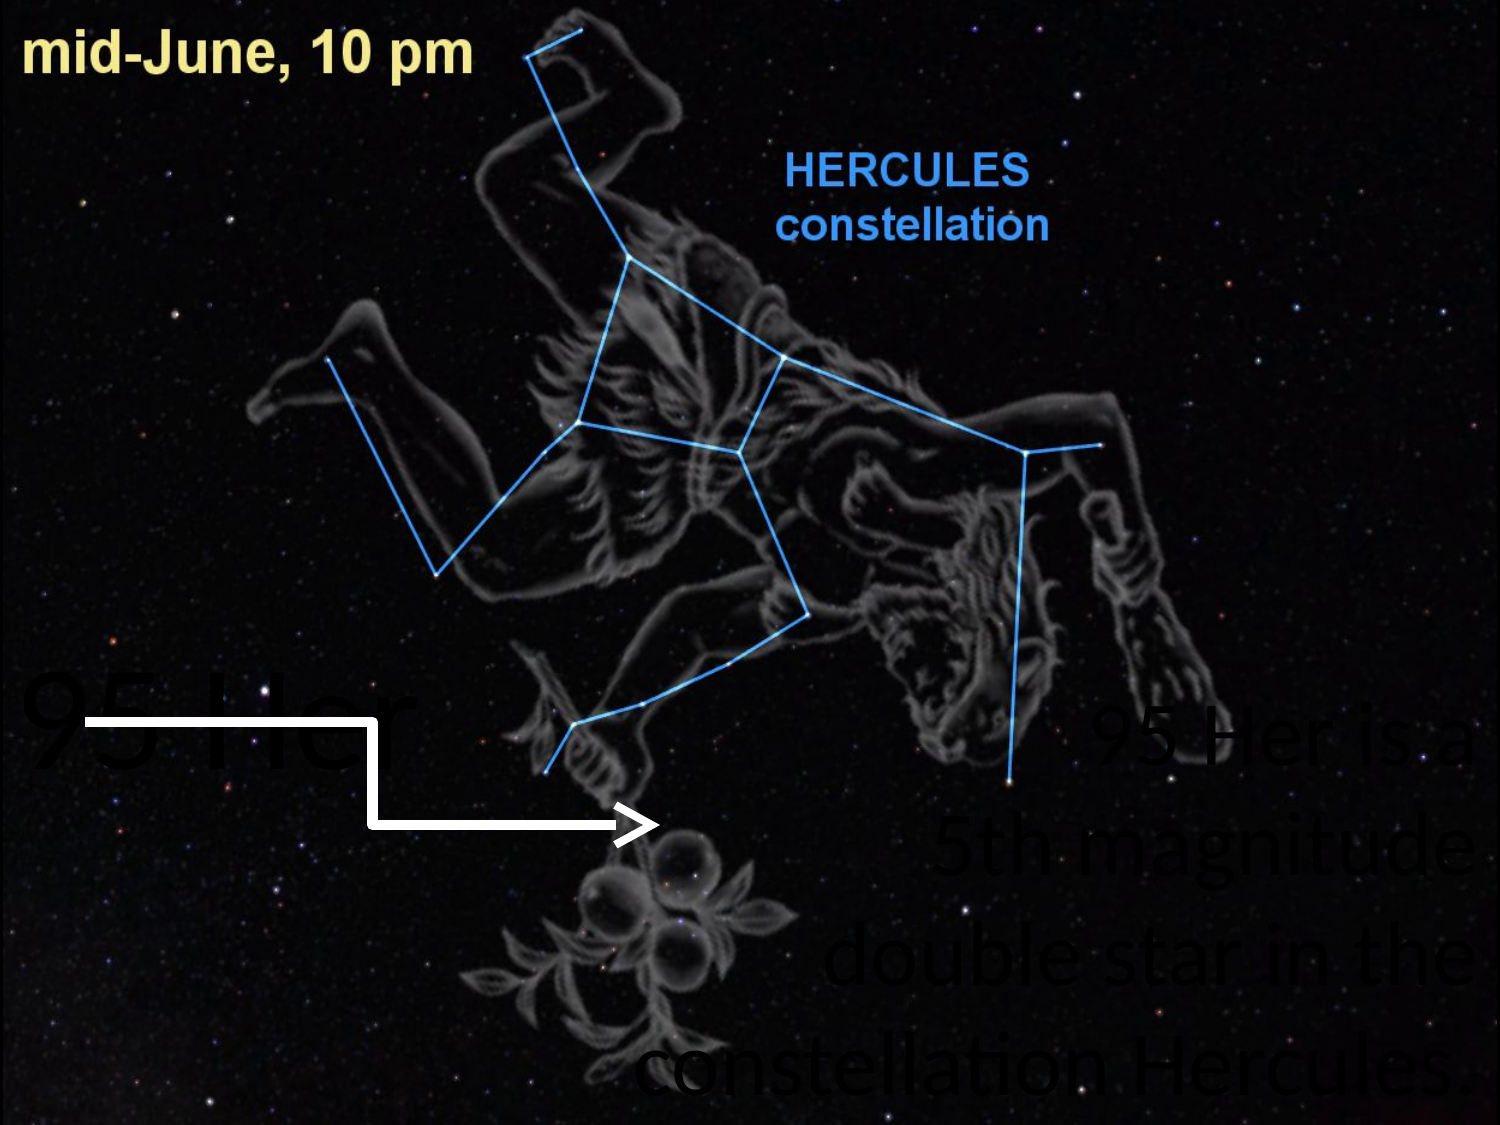

95 Her
95 Her is a
5th magnitude
double star in the constellation Hercules.